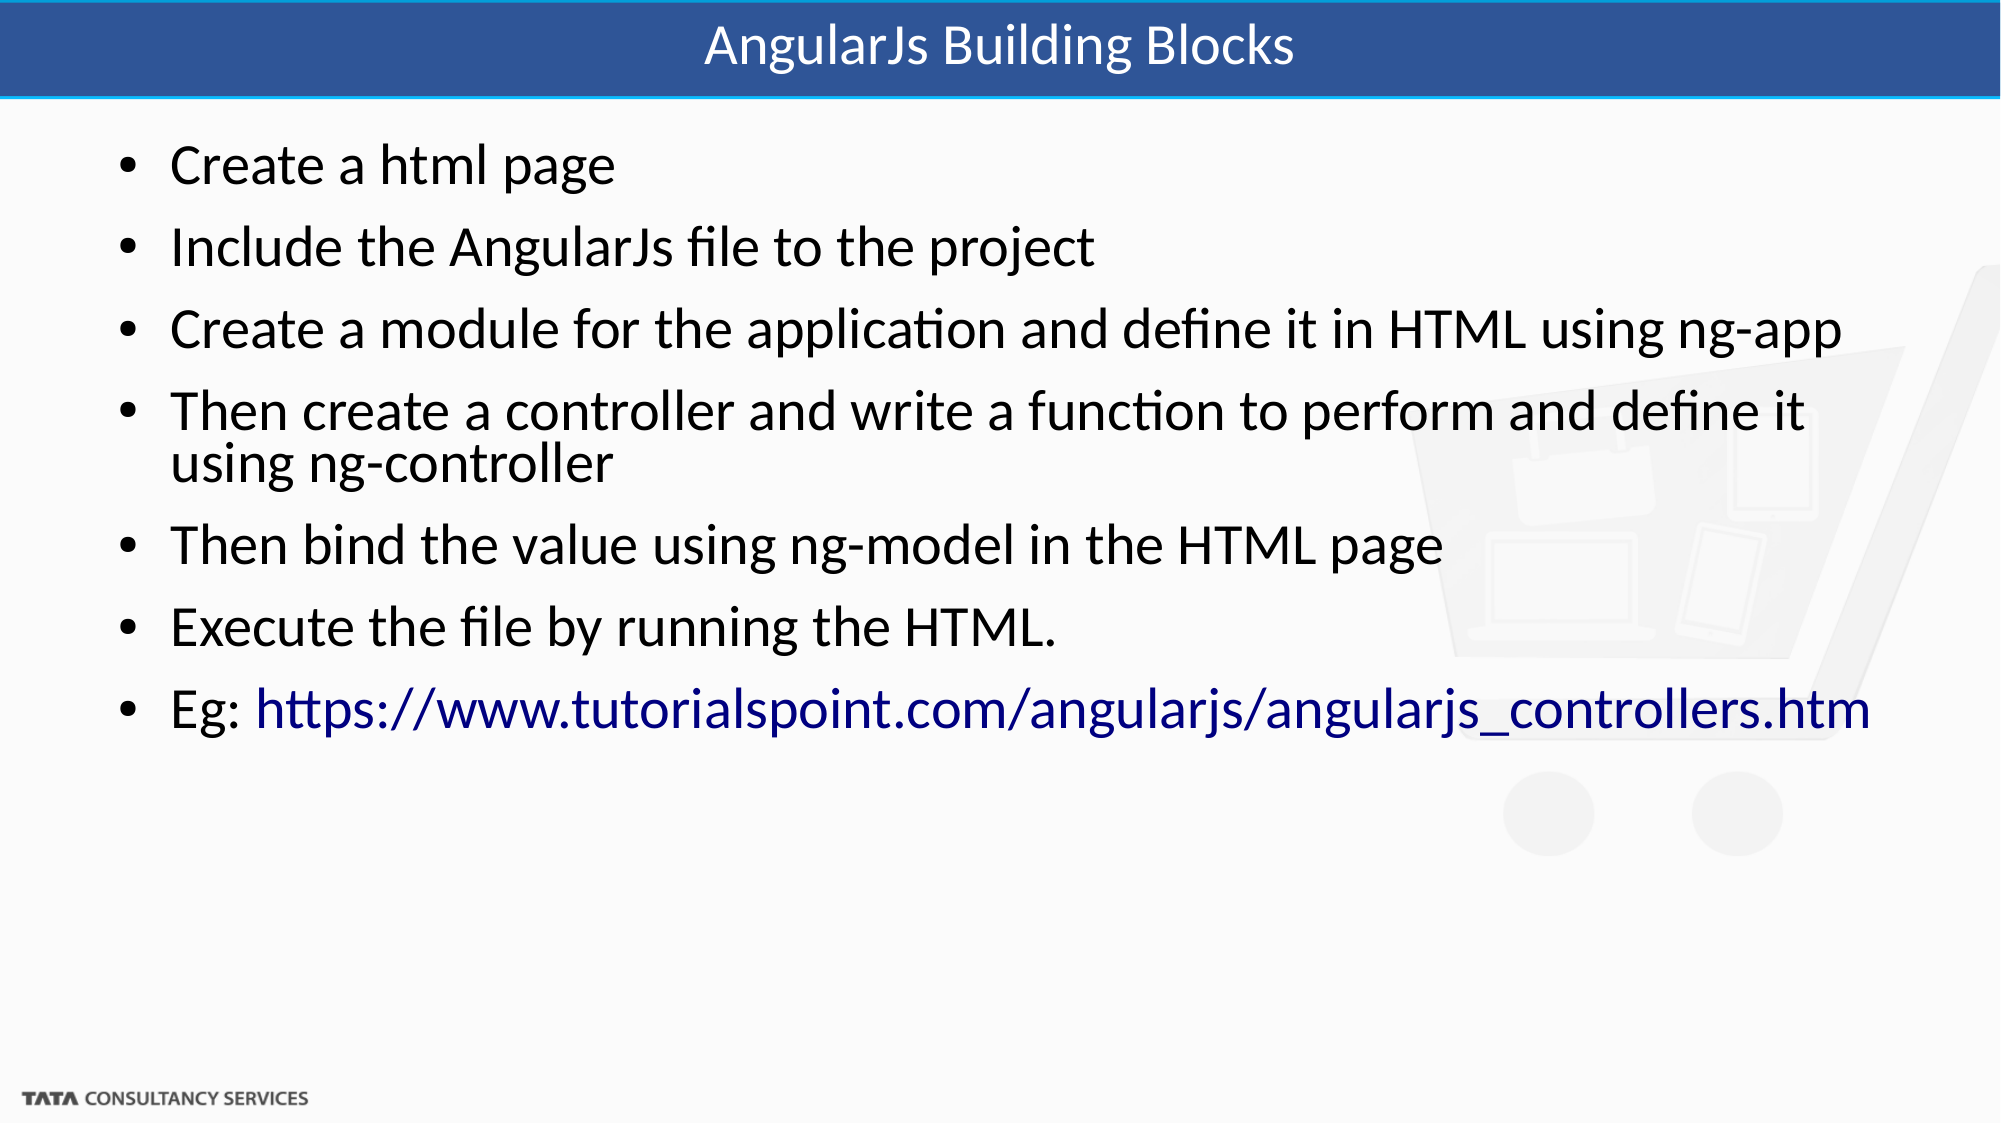

# AngularJs Building Blocks
Create a html page
Include the AngularJs file to the project
Create a module for the application and define it in HTML using ng-app
Then create a controller and write a function to perform and define it using ng-controller
Then bind the value using ng-model in the HTML page
Execute the file by running the HTML.
Eg: https://www.tutorialspoint.com/angularjs/angularjs_controllers.htm